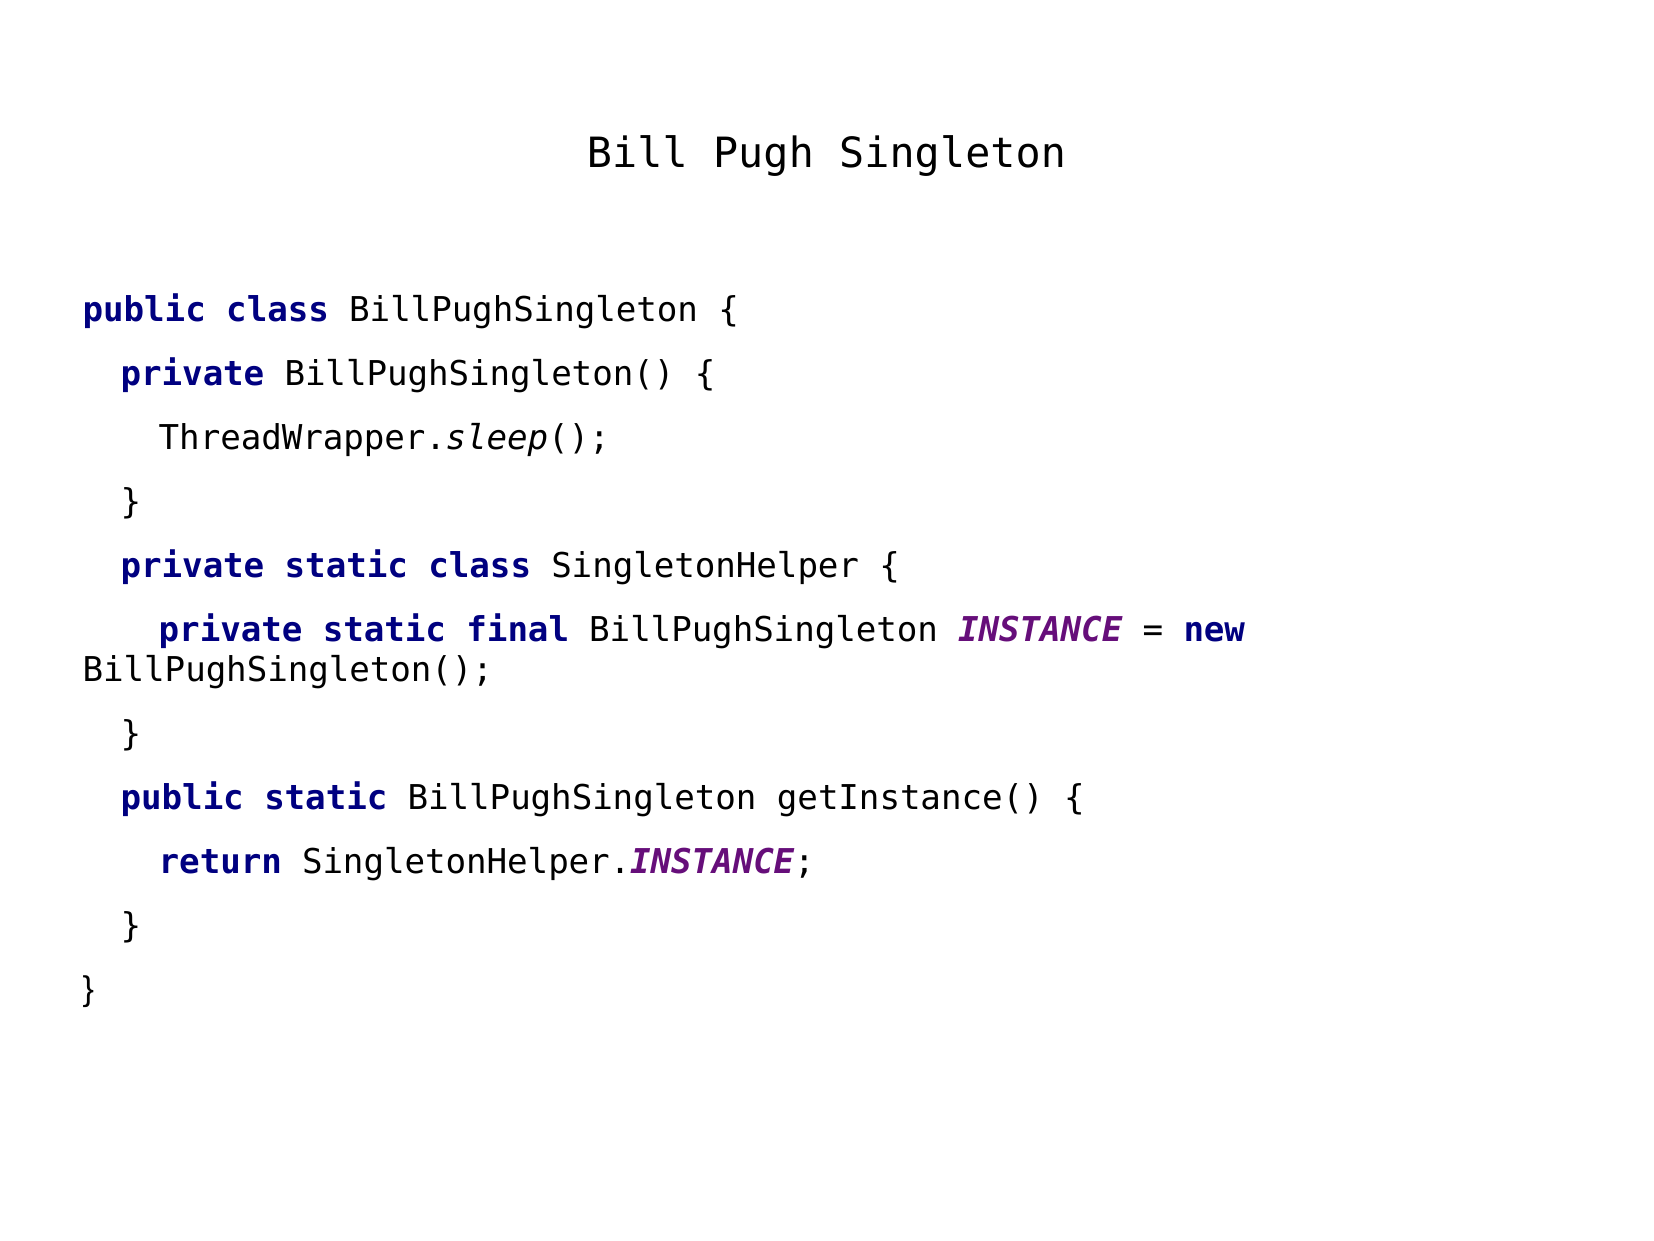

# Bill Pugh Singleton
public class BillPughSingleton {
 private BillPughSingleton() {
 ThreadWrapper.sleep();
 }
 private static class SingletonHelper {
 private static final BillPughSingleton INSTANCE = new BillPughSingleton();
 }
 public static BillPughSingleton getInstance() {
 return SingletonHelper.INSTANCE;
 }
}